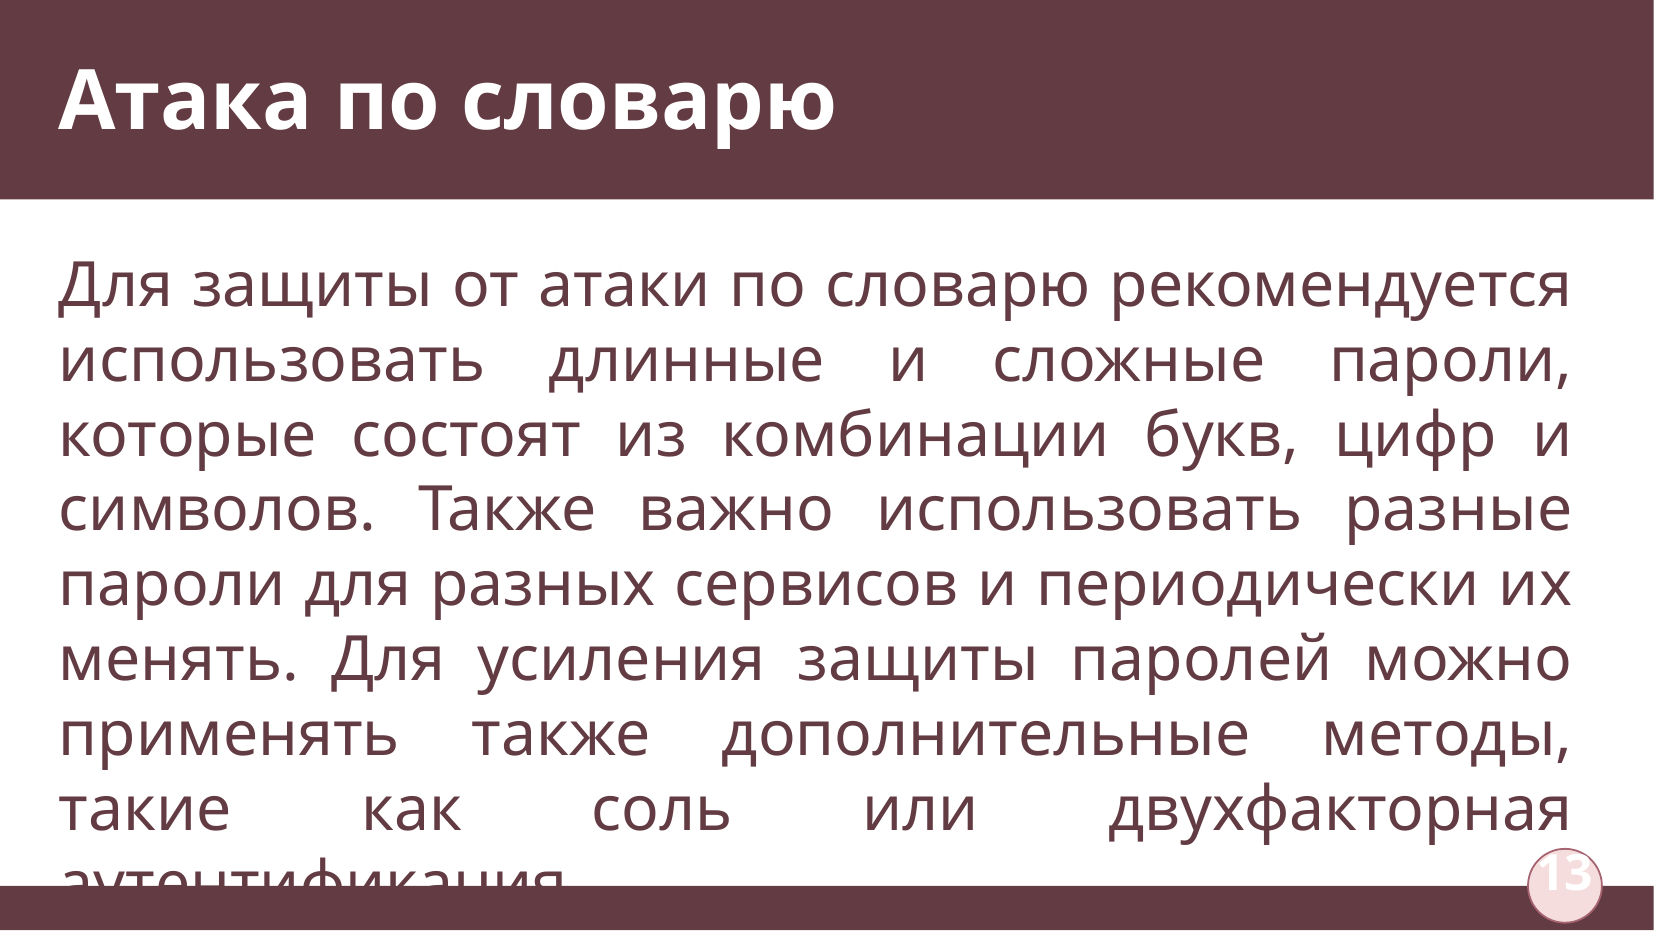

# Атака по словарю
Для защиты от атаки по словарю рекомендуется использовать длинные и сложные пароли, которые состоят из комбинации букв, цифр и символов. Также важно использовать разные пароли для разных сервисов и периодически их менять. Для усиления защиты паролей можно применять также дополнительные методы, такие как соль или двухфакторная аутентификация.